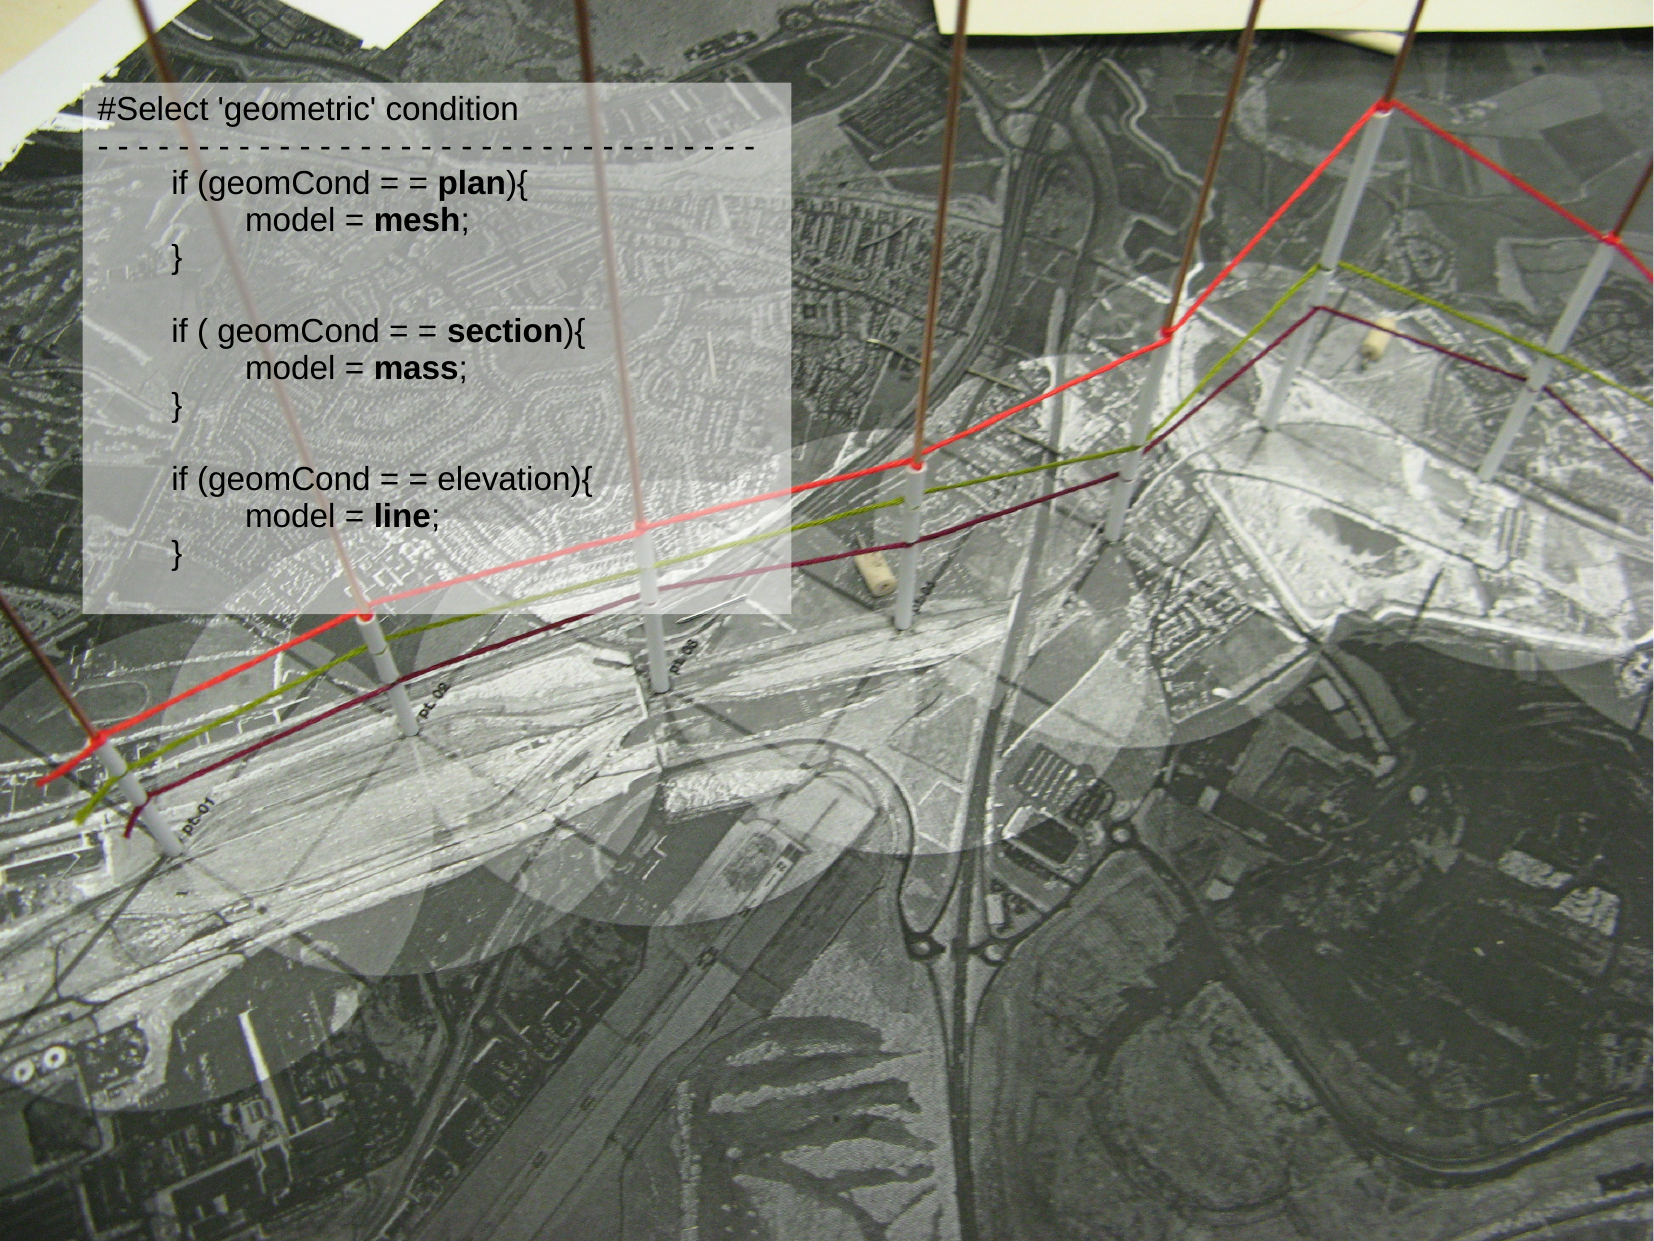

#Select 'geometric' condition
- - - - - - - - - - - - - - - - - - - - - - - - - - - - - - - - -
	if (geomCond = = plan){
		model = mesh;
	}
	if ( geomCond = = section){
		model = mass;
	}
	if (geomCond = = elevation){
		model = line;
	}